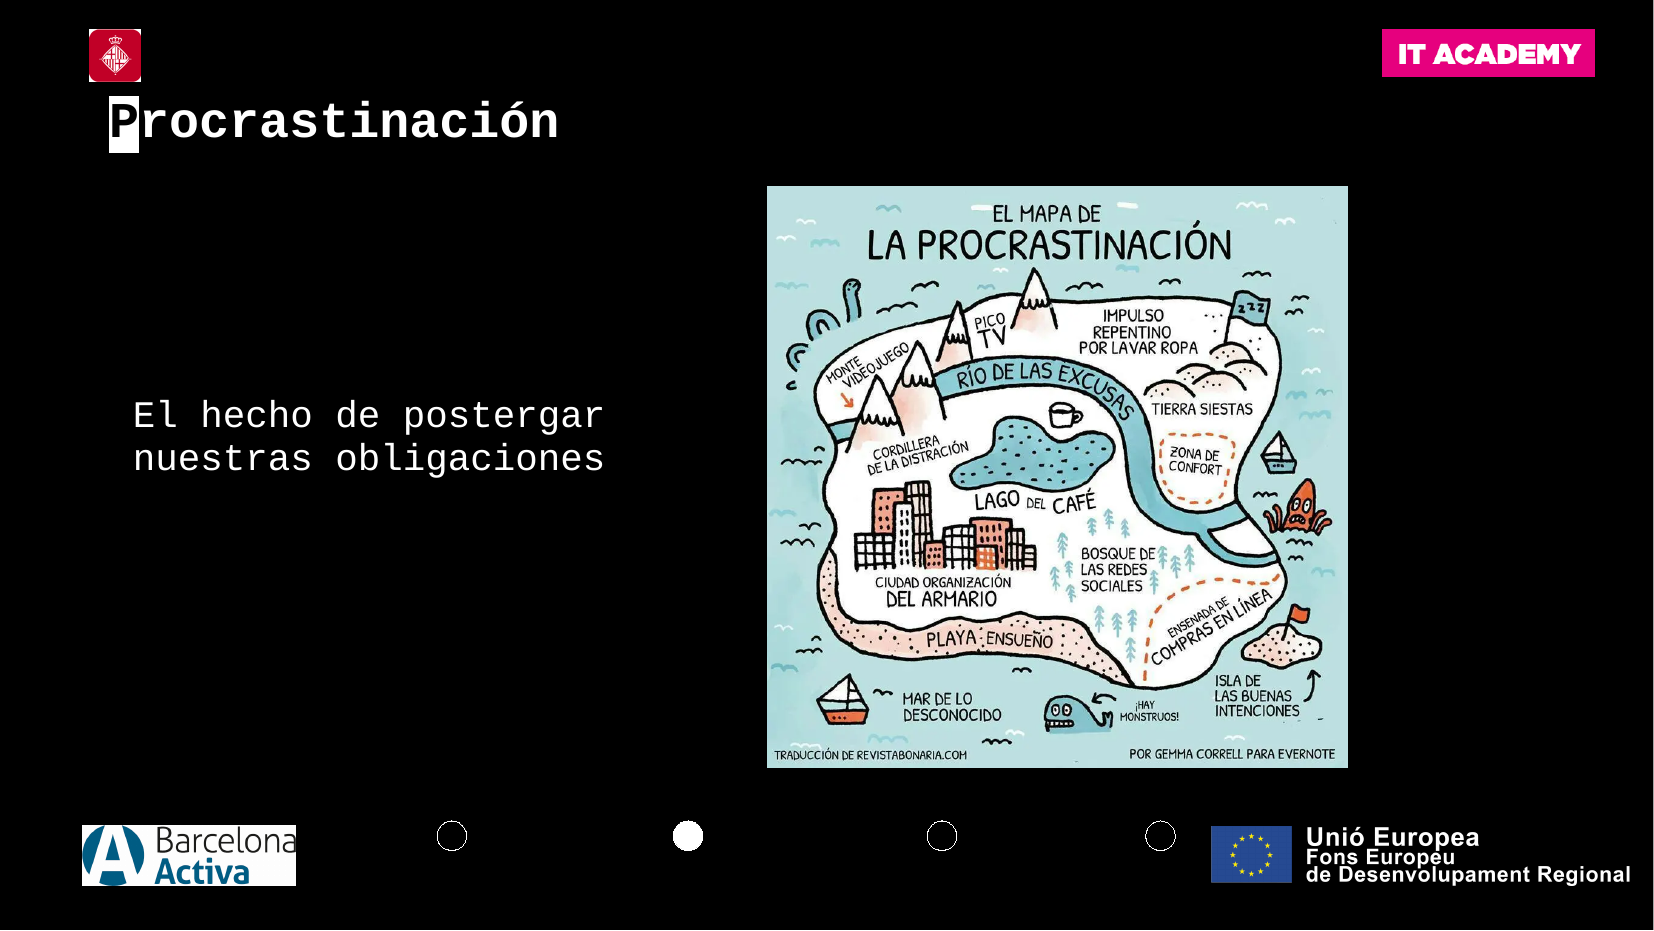

Procrastinación
El hecho de postergar nuestras obligaciones